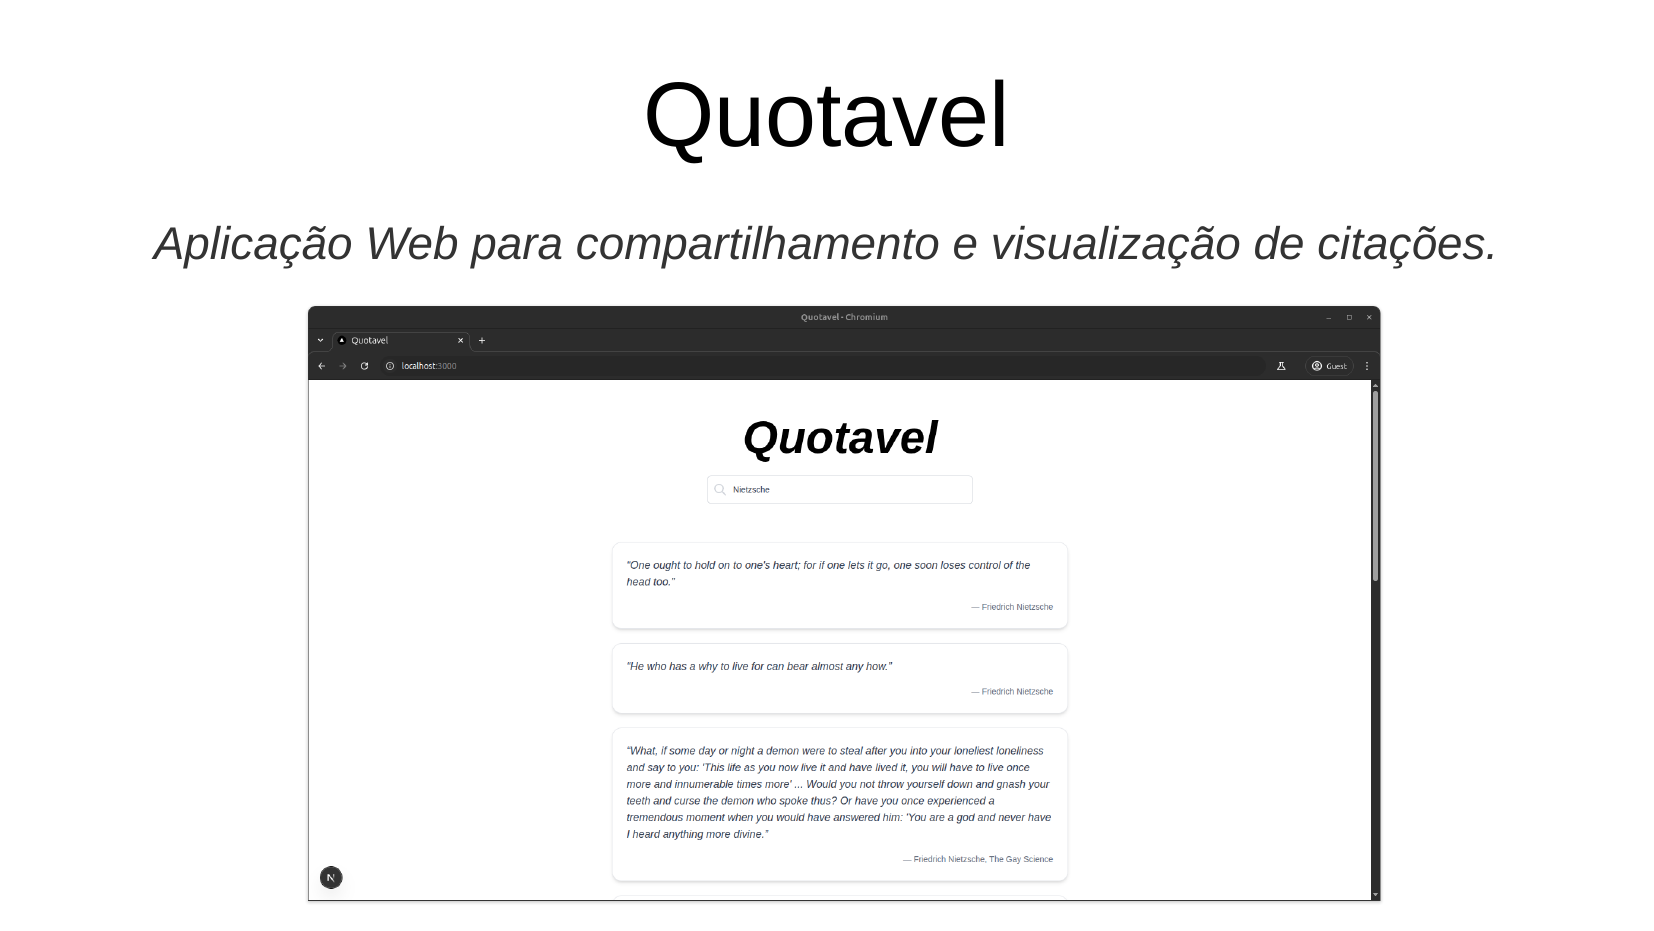

# Quotavel
 Aplicação Web para compartilhamento e visualização de citações.